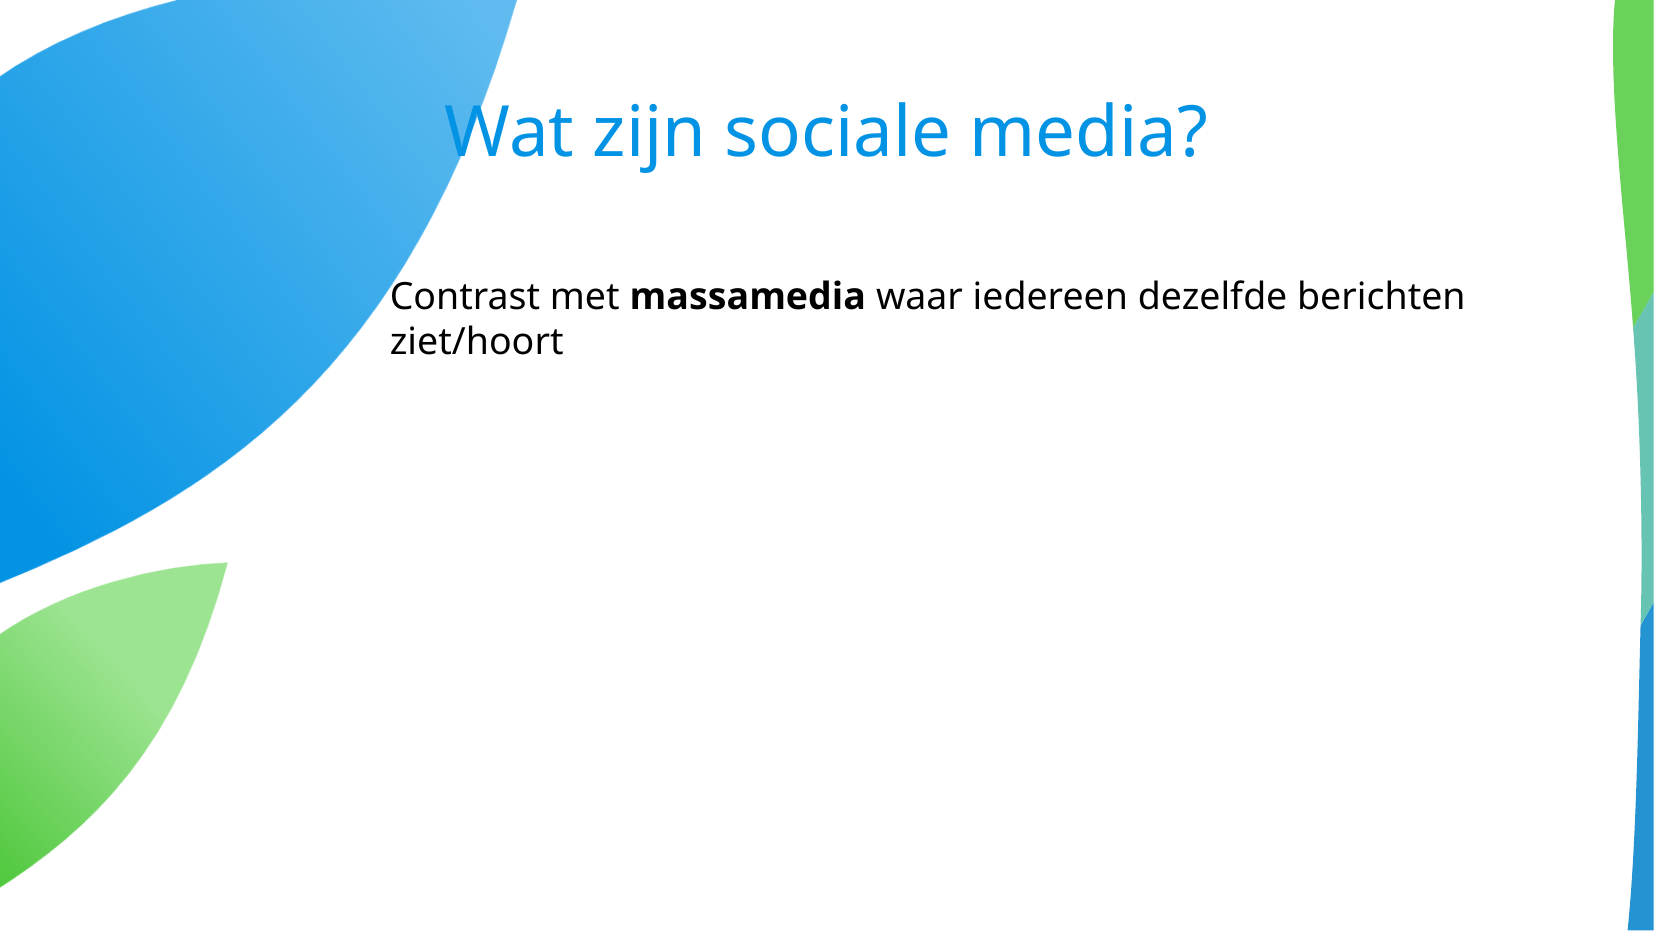

Wat zijn sociale media?
Contrast met massamedia waar iedereen dezelfde berichten ziet/hoort